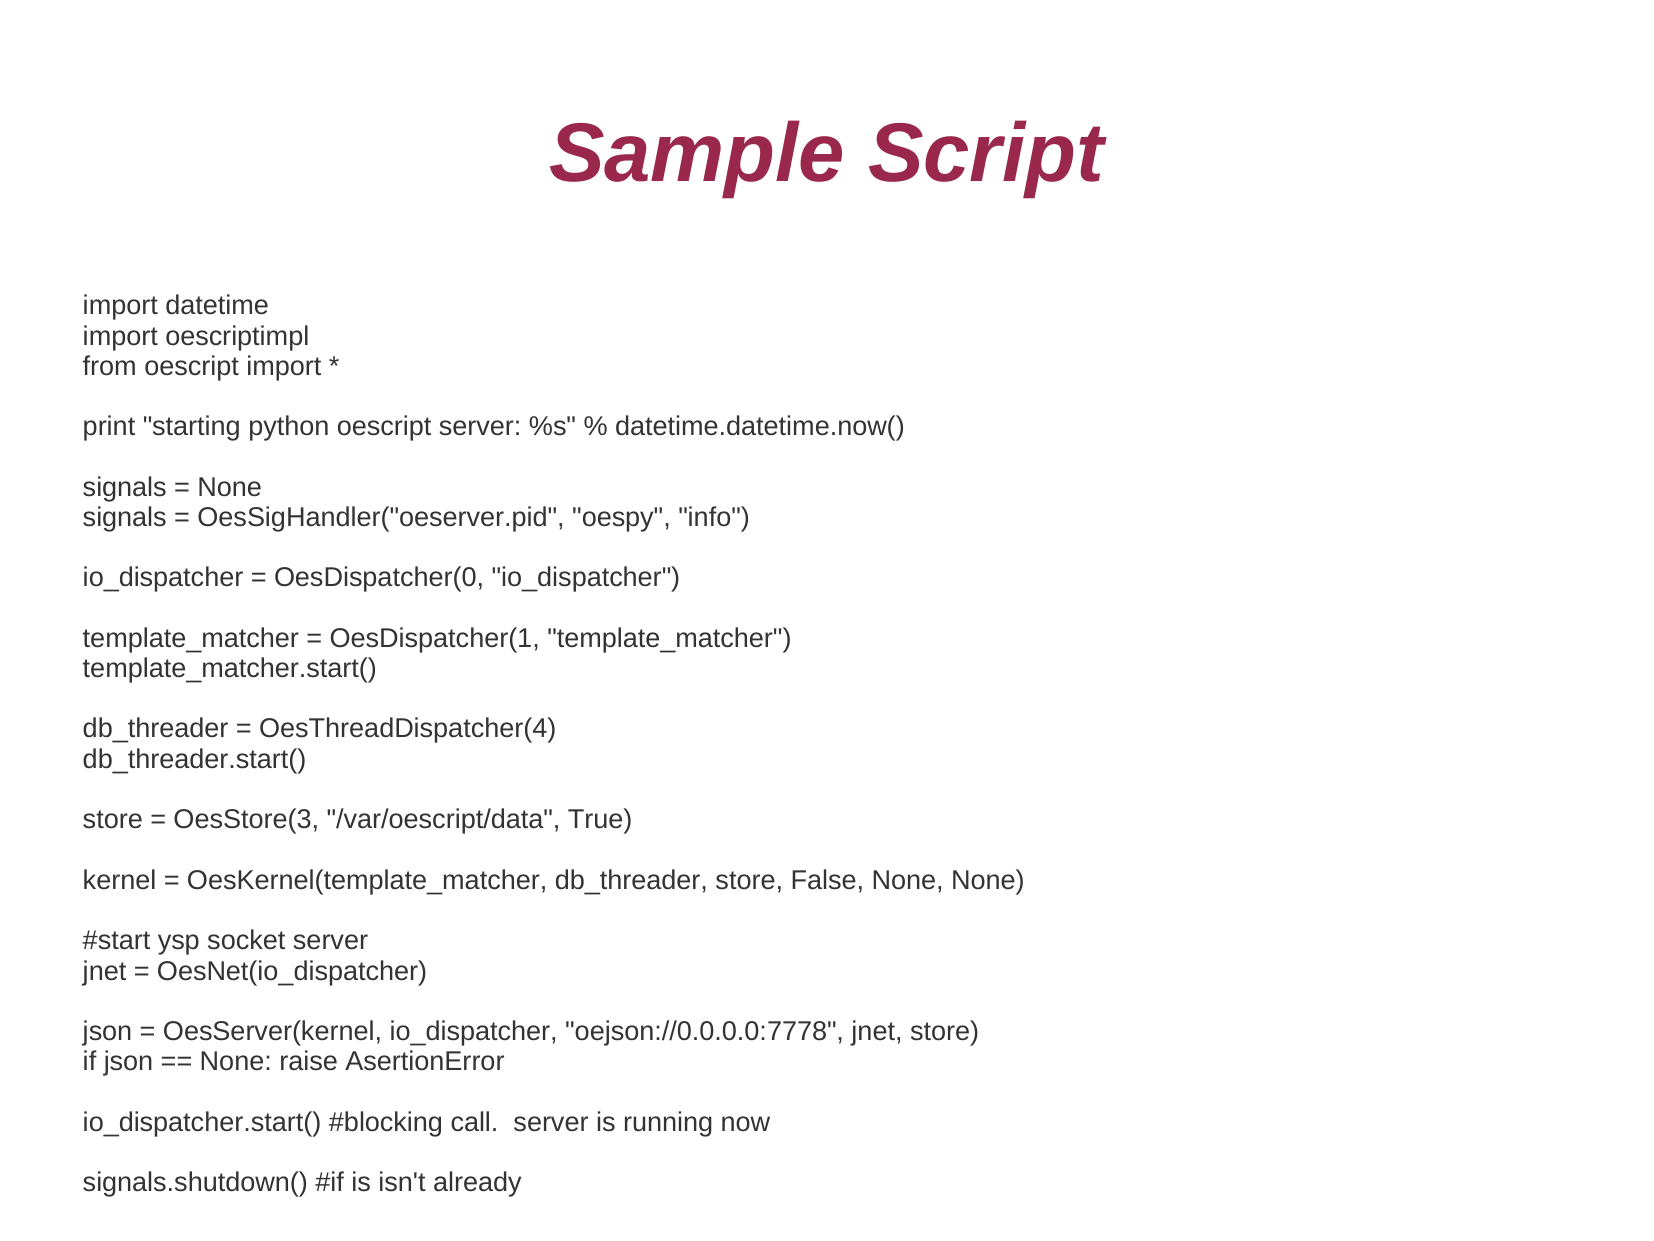

# Sample Script
import datetime
import oescriptimpl
from oescript import *
print "starting python oescript server: %s" % datetime.datetime.now()
signals = None
signals = OesSigHandler("oeserver.pid", "oespy", "info")
io_dispatcher = OesDispatcher(0, "io_dispatcher")
template_matcher = OesDispatcher(1, "template_matcher")
template_matcher.start()
db_threader = OesThreadDispatcher(4)
db_threader.start()
store = OesStore(3, "/var/oescript/data", True)
kernel = OesKernel(template_matcher, db_threader, store, False, None, None)
#start ysp socket server
jnet = OesNet(io_dispatcher)
json = OesServer(kernel, io_dispatcher, "oejson://0.0.0.0:7778", jnet, store)
if json == None: raise AsertionError
io_dispatcher.start() #blocking call. server is running now
signals.shutdown() #if is isn't already